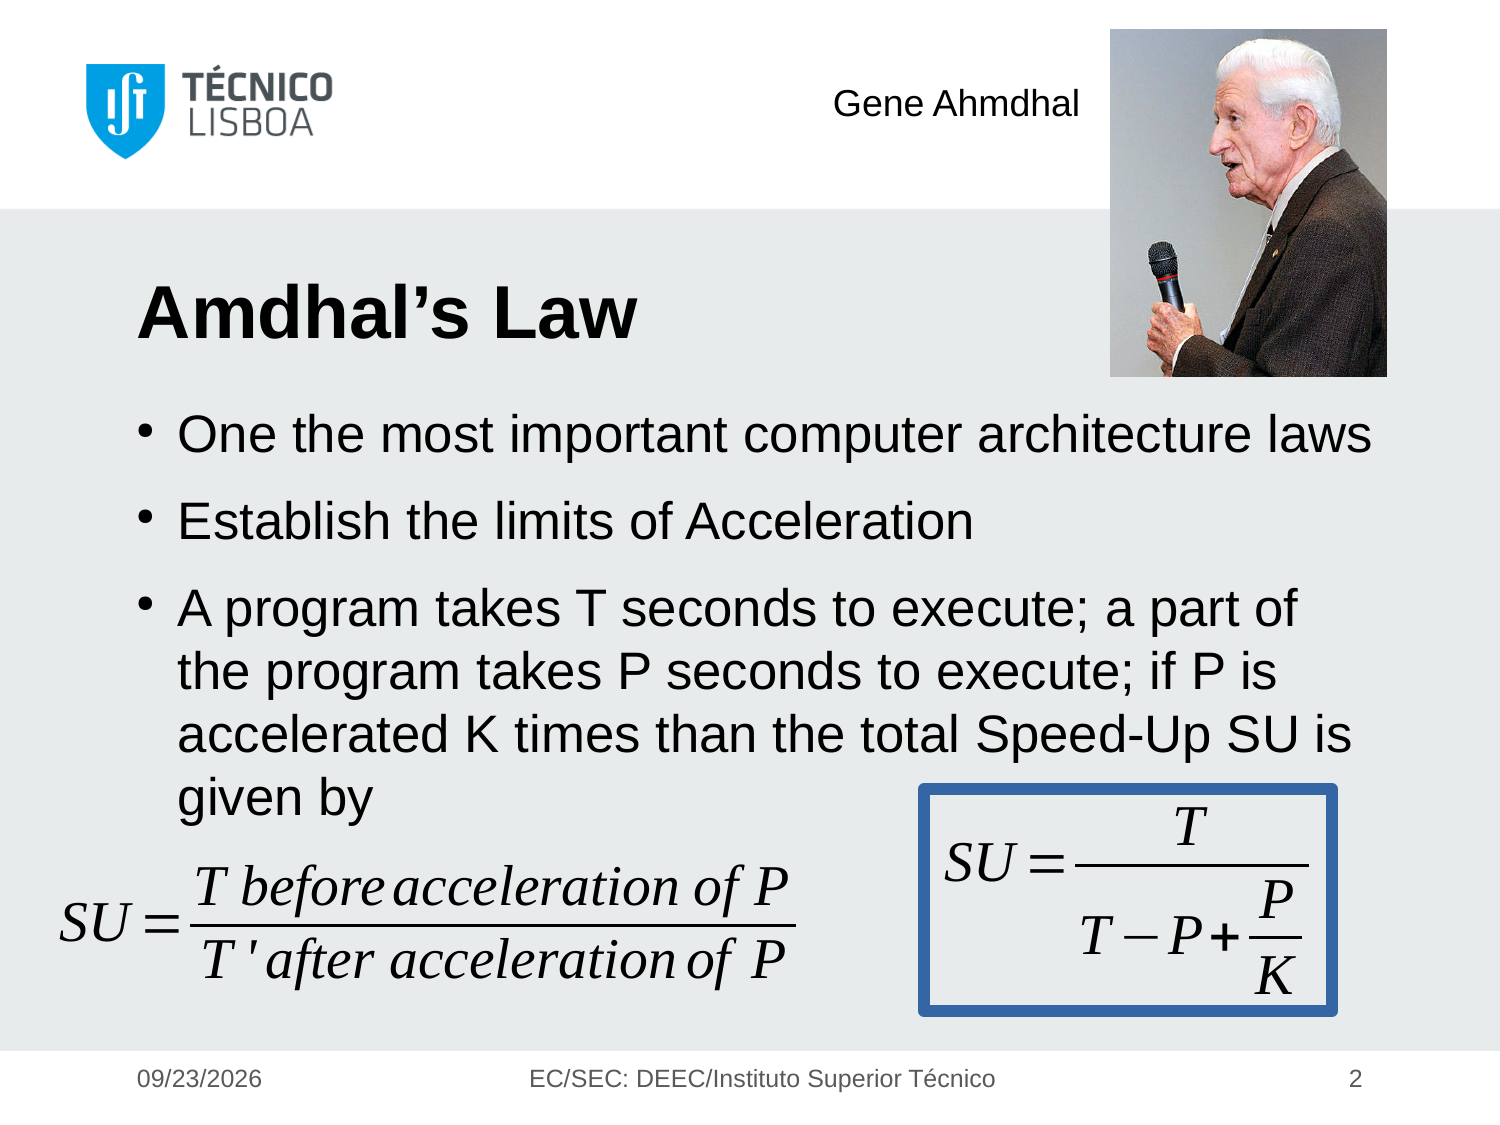

Gene Ahmdhal
# Amdhal’s Law
One the most important computer architecture laws
Establish the limits of Acceleration
A program takes T seconds to execute; a part of the program takes P seconds to execute; if P is accelerated K times than the total Speed-Up SU is given by
EC/SEC: DEEC/Instituto Superior Técnico
2